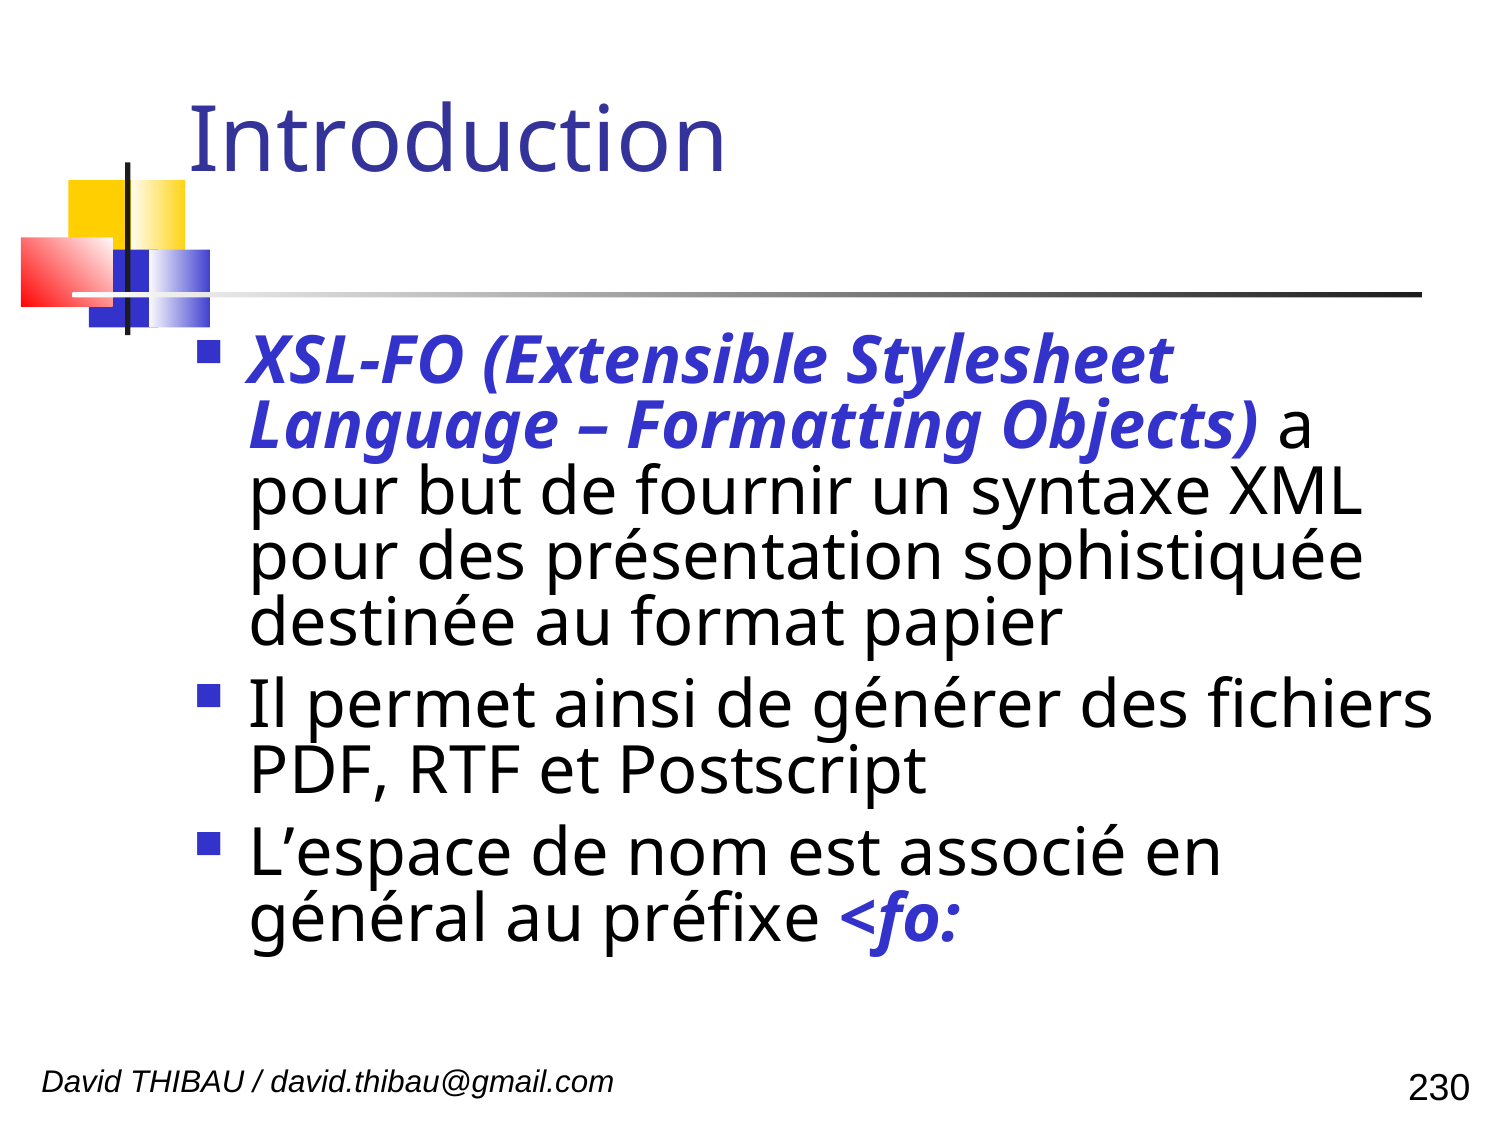

# Introduction
XSL-FO (Extensible Stylesheet Language – Formatting Objects) a pour but de fournir un syntaxe XML pour des présentation sophistiquée destinée au format papier
Il permet ainsi de générer des fichiers PDF, RTF et Postscript
L’espace de nom est associé en général au préfixe <fo: